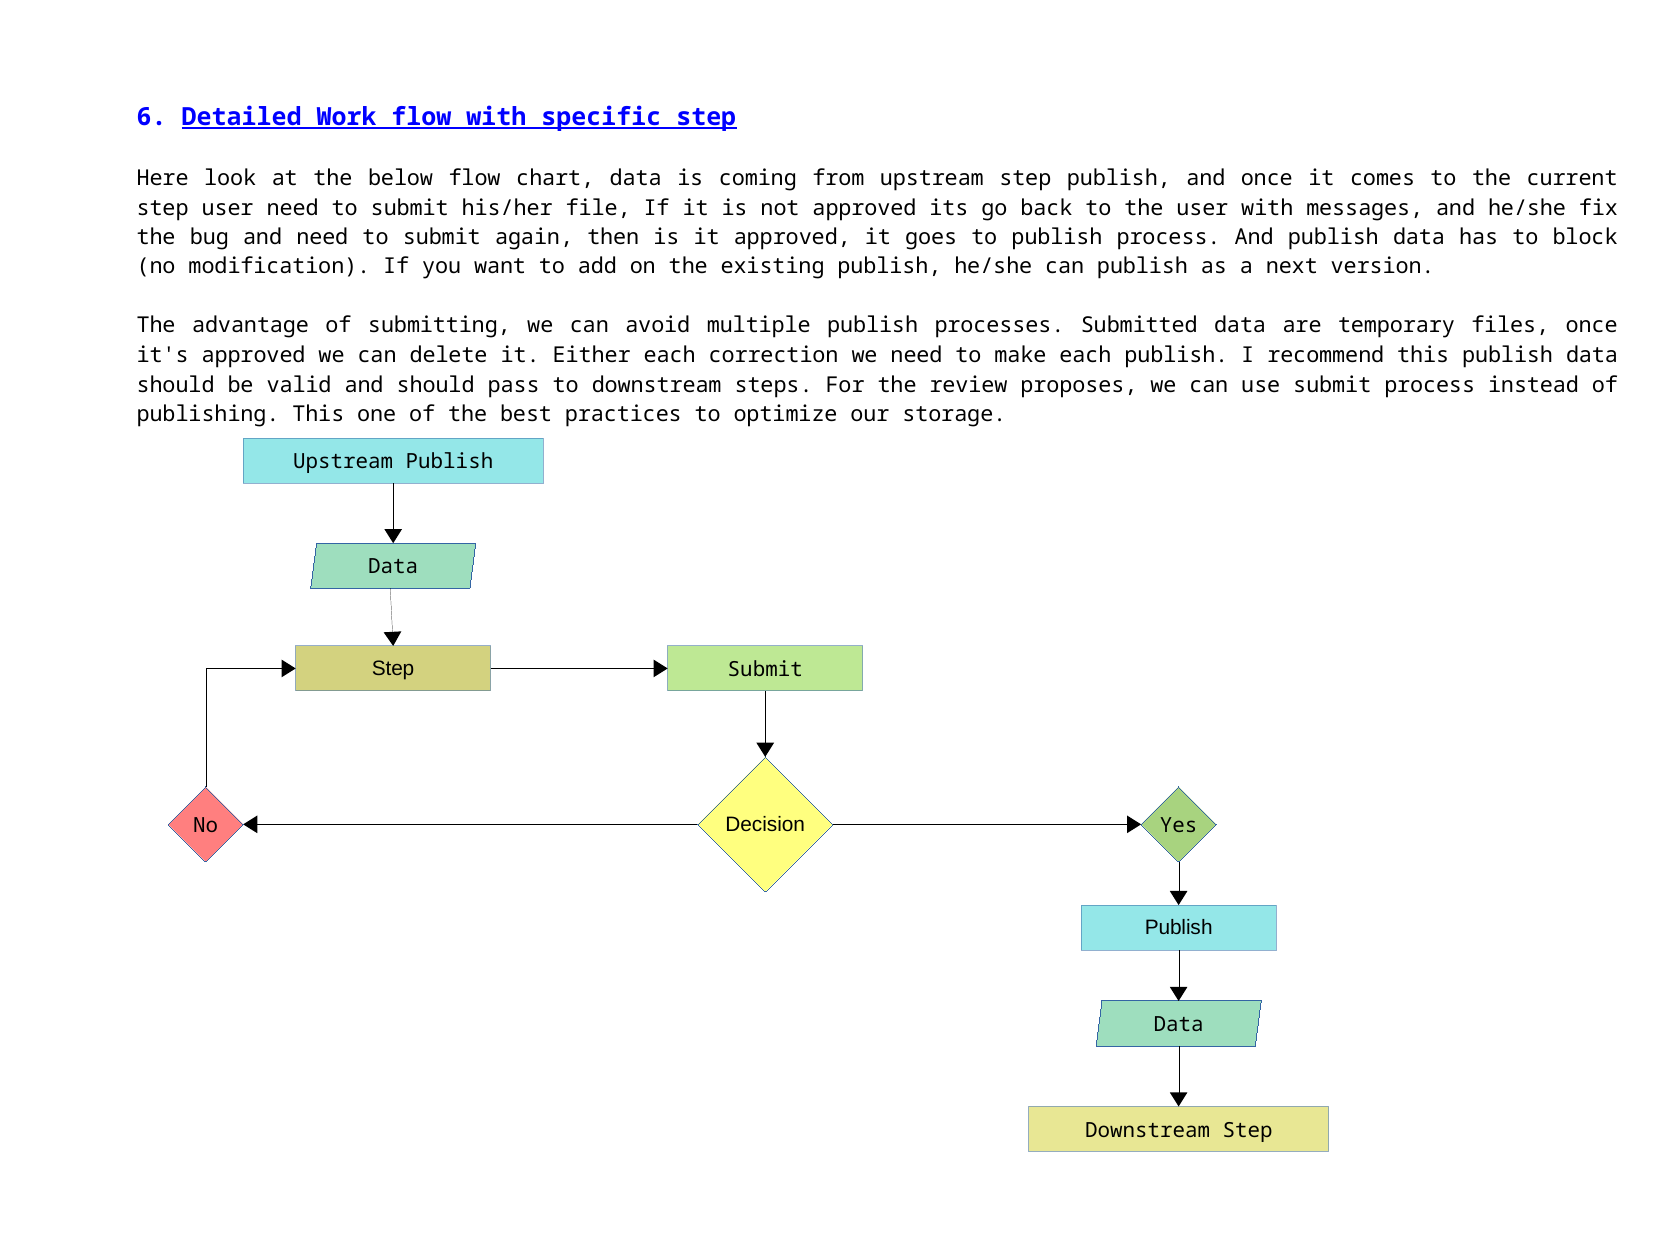

6. Detailed Work flow with specific step
Here look at the below flow chart, data is coming from upstream step publish, and once it comes to the current step user need to submit his/her file, If it is not approved its go back to the user with messages, and he/she fix the bug and need to submit again, then is it approved, it goes to publish process. And publish data has to block (no modification). If you want to add on the existing publish, he/she can publish as a next version.
The advantage of submitting, we can avoid multiple publish processes. Submitted data are temporary files, once it's approved we can delete it. Either each correction we need to make each publish. I recommend this publish data should be valid and should pass to downstream steps. For the review proposes, we can use submit process instead of publishing. This one of the best practices to optimize our storage.
Upstream Publish
Data
Step
Submit
Decision
No
Yes
Publish
Data
Downstream Step